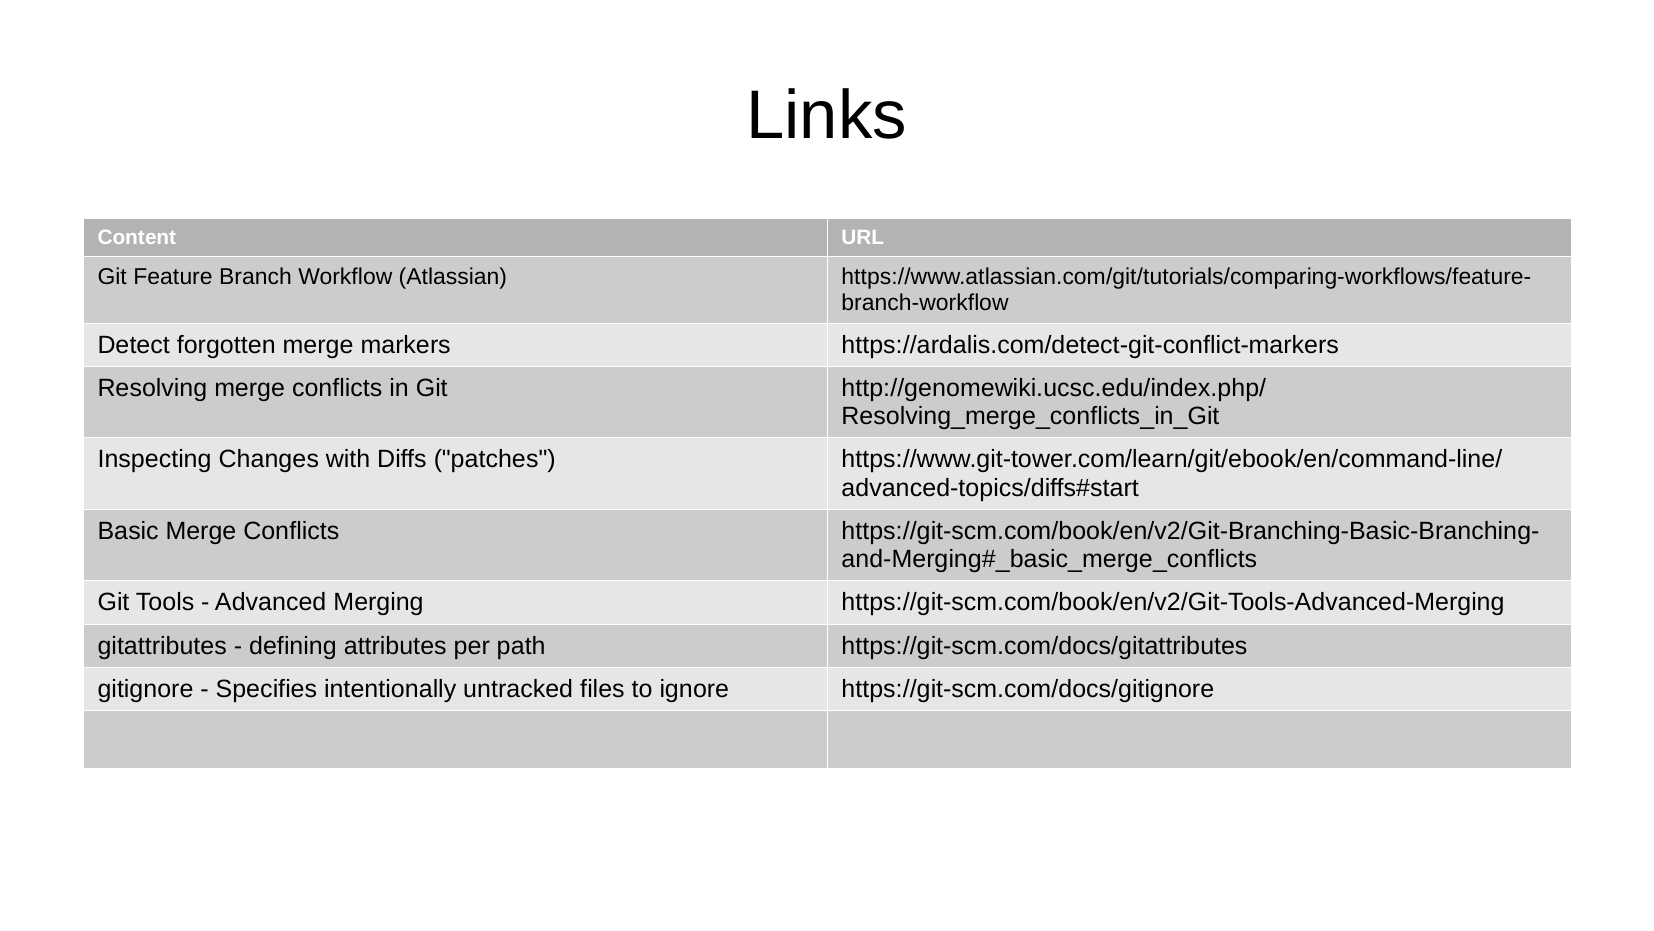

# Links
| Content | URL |
| --- | --- |
| Git Feature Branch Workflow (Atlassian) | https://www.atlassian.com/git/tutorials/comparing-workflows/feature-branch-workflow |
| Detect forgotten merge markers | https://ardalis.com/detect-git-conflict-markers |
| Resolving merge conflicts in Git | http://genomewiki.ucsc.edu/index.php/Resolving\_merge\_conflicts\_in\_Git |
| Inspecting Changes with Diffs ("patches") | https://www.git-tower.com/learn/git/ebook/en/command-line/advanced-topics/diffs#start |
| Basic Merge Conflicts | https://git-scm.com/book/en/v2/Git-Branching-Basic-Branching-and-Merging#\_basic\_merge\_conflicts |
| Git Tools - Advanced Merging | https://git-scm.com/book/en/v2/Git-Tools-Advanced-Merging |
| gitattributes - defining attributes per path | https://git-scm.com/docs/gitattributes |
| gitignore - Specifies intentionally untracked files to ignore | https://git-scm.com/docs/gitignore |
| | |